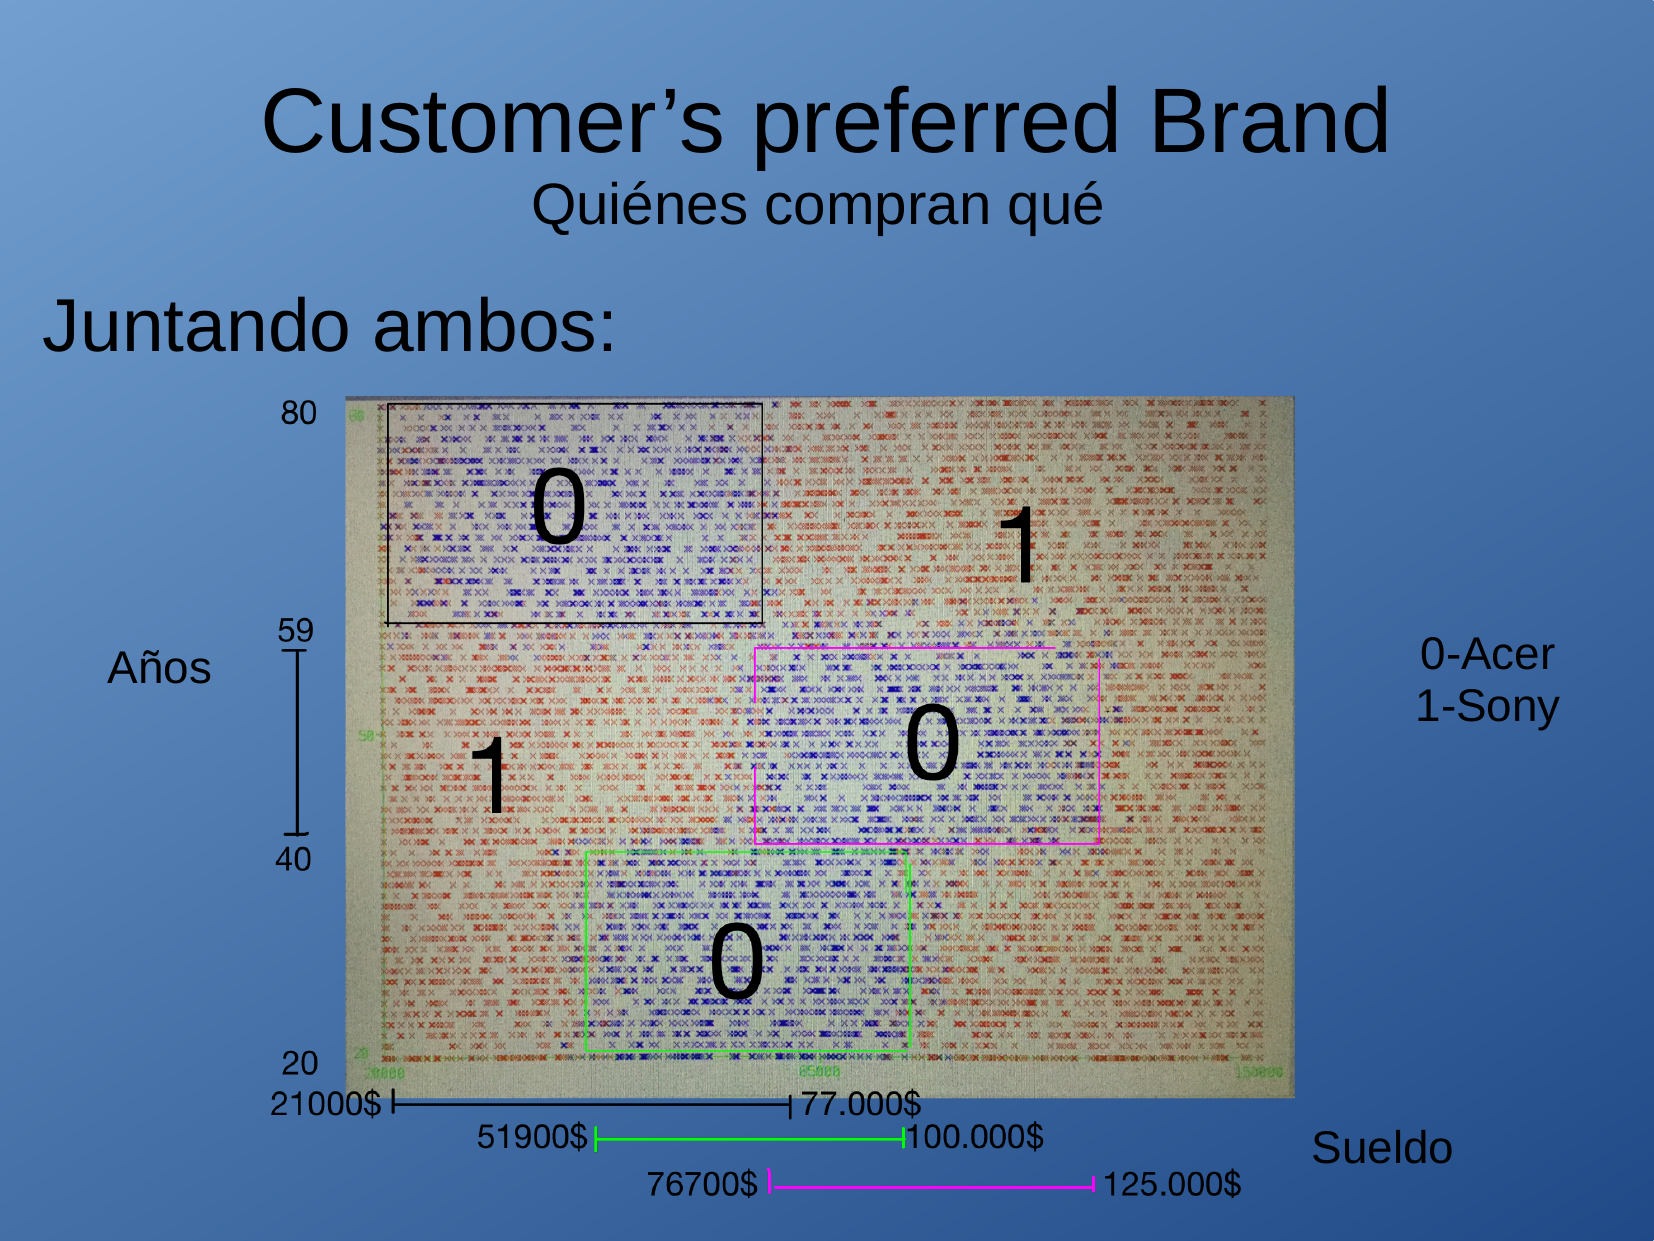

# Customer’s preferred Brand Quiénes compran qué
Juntando ambos:
0-Acer
1-Sony
 Años
 Sueldo